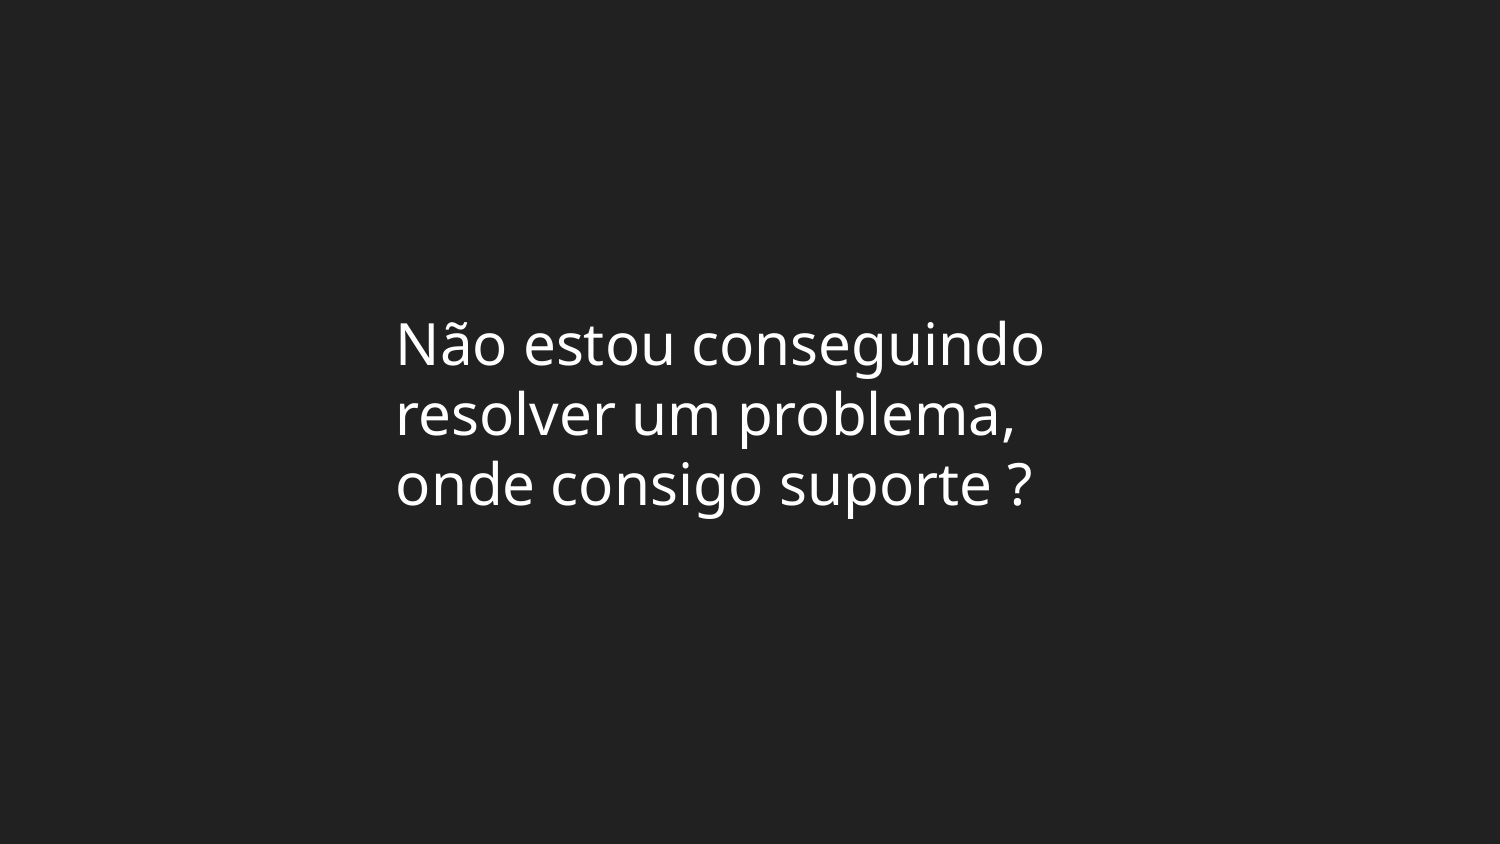

# Não estou conseguindo resolver um problema, onde consigo suporte ?